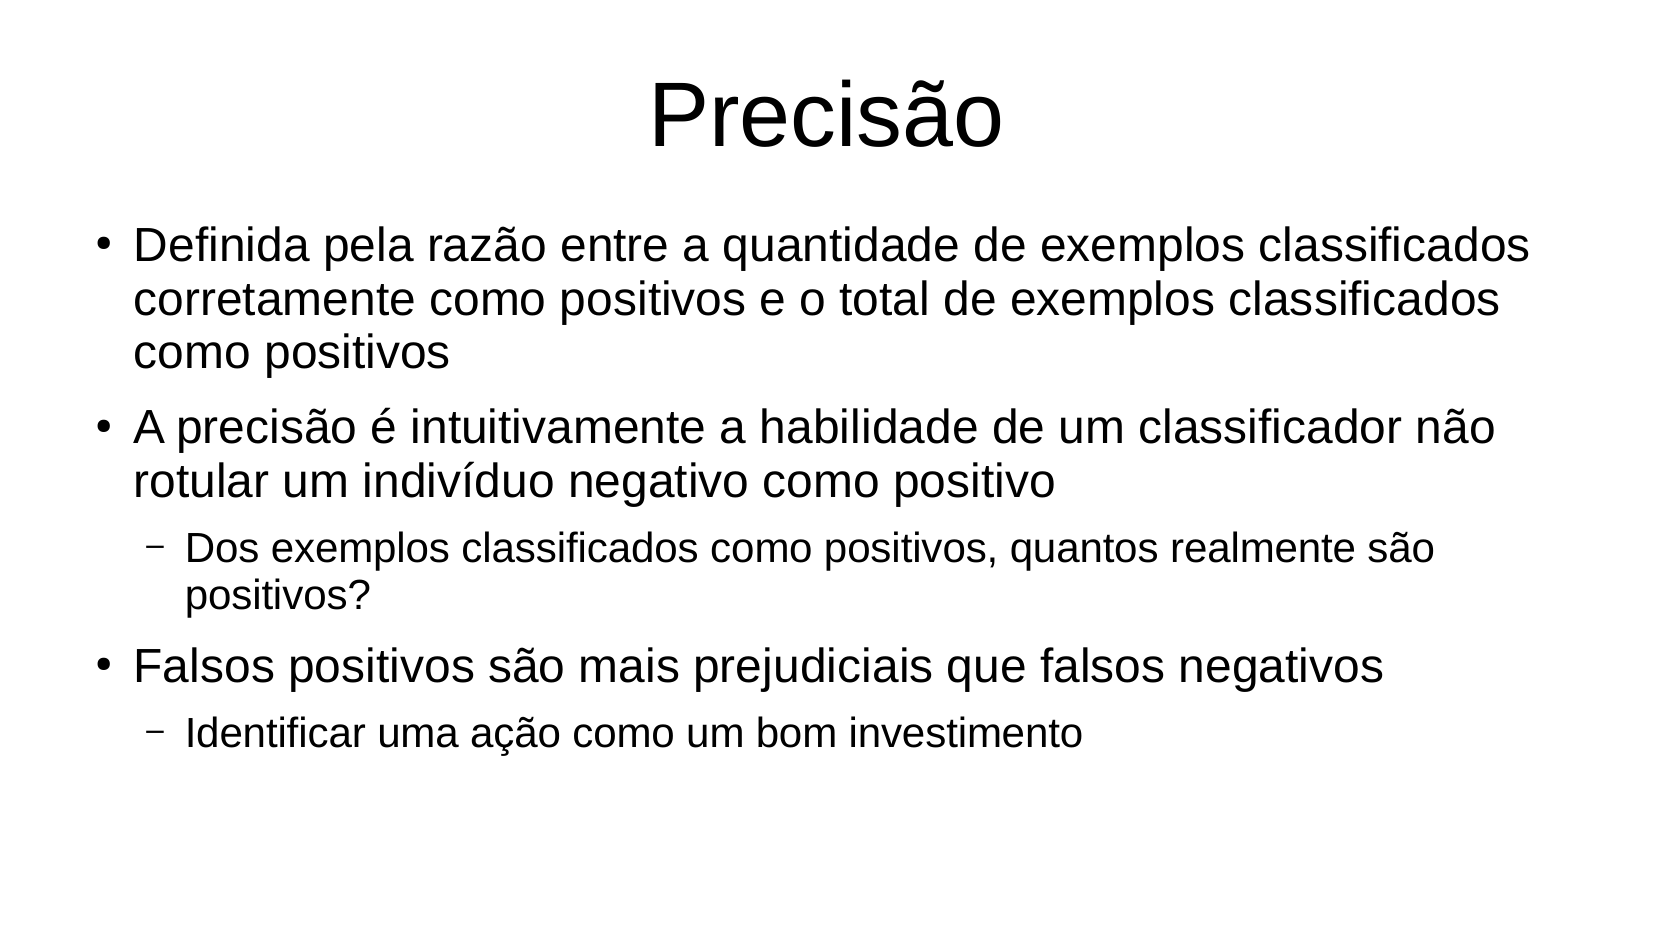

# Precisão
Definida pela razão entre a quantidade de exemplos classificados corretamente como positivos e o total de exemplos classificados como positivos
A precisão é intuitivamente a habilidade de um classificador não rotular um indivíduo negativo como positivo
Dos exemplos classificados como positivos, quantos realmente são positivos?
Falsos positivos são mais prejudiciais que falsos negativos
Identificar uma ação como um bom investimento